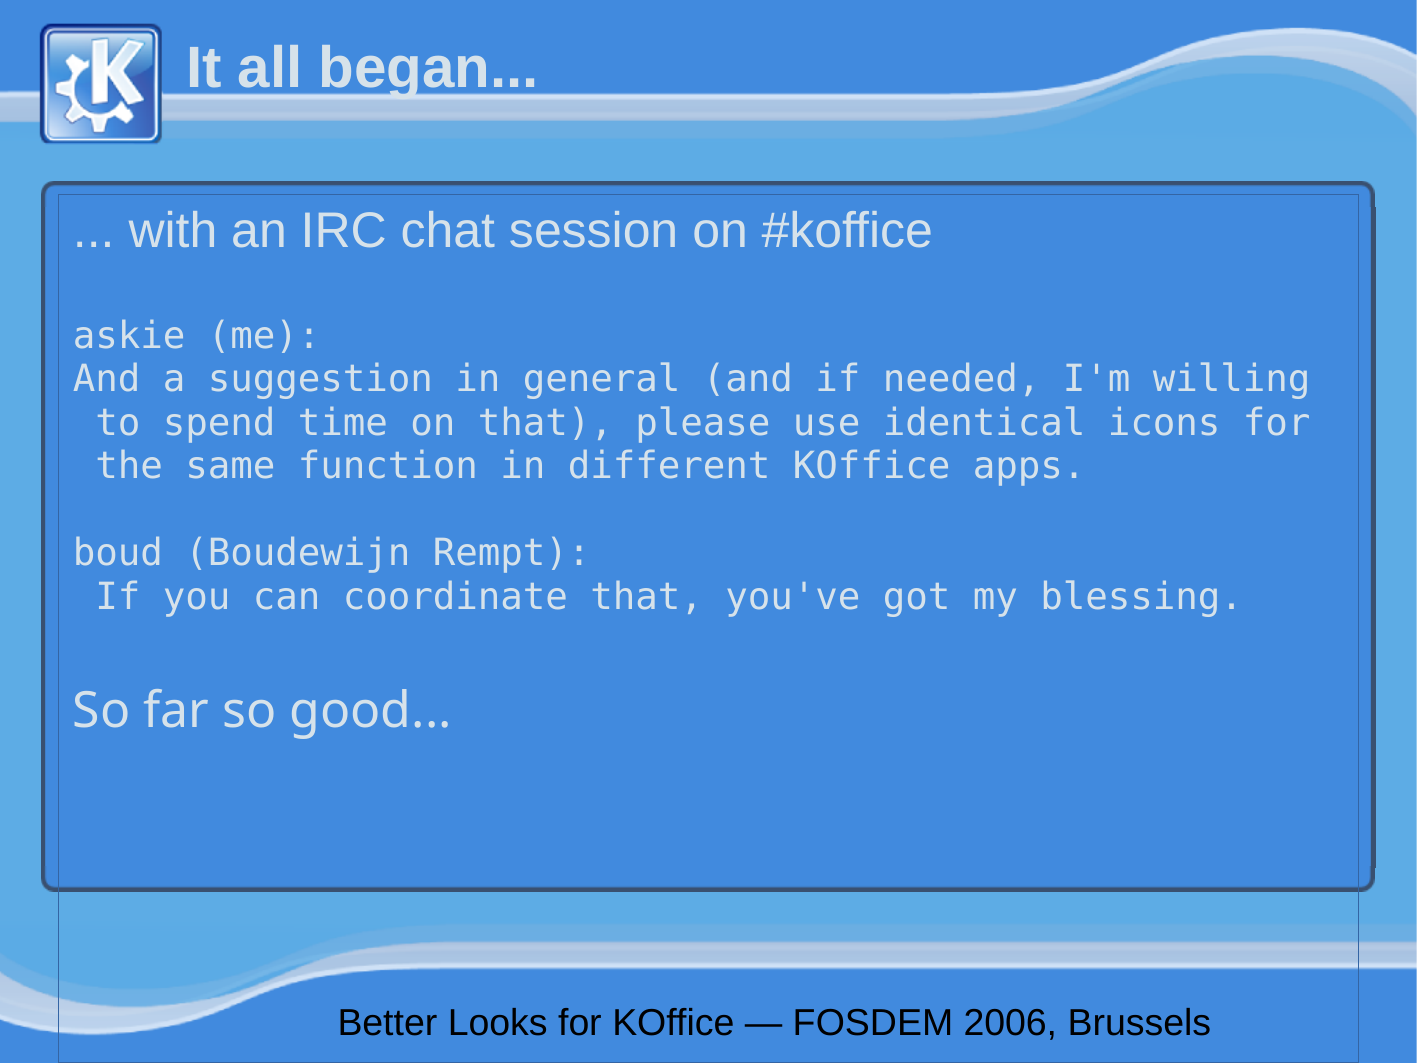

It all began...
... with an IRC chat session on #koffice
askie (me):
And a suggestion in general (and if needed, I'm willing
 to spend time on that), please use identical icons for
 the same function in different KOffice apps.
boud (Boudewijn Rempt):
 If you can coordinate that, you've got my blessing.
So far so good...